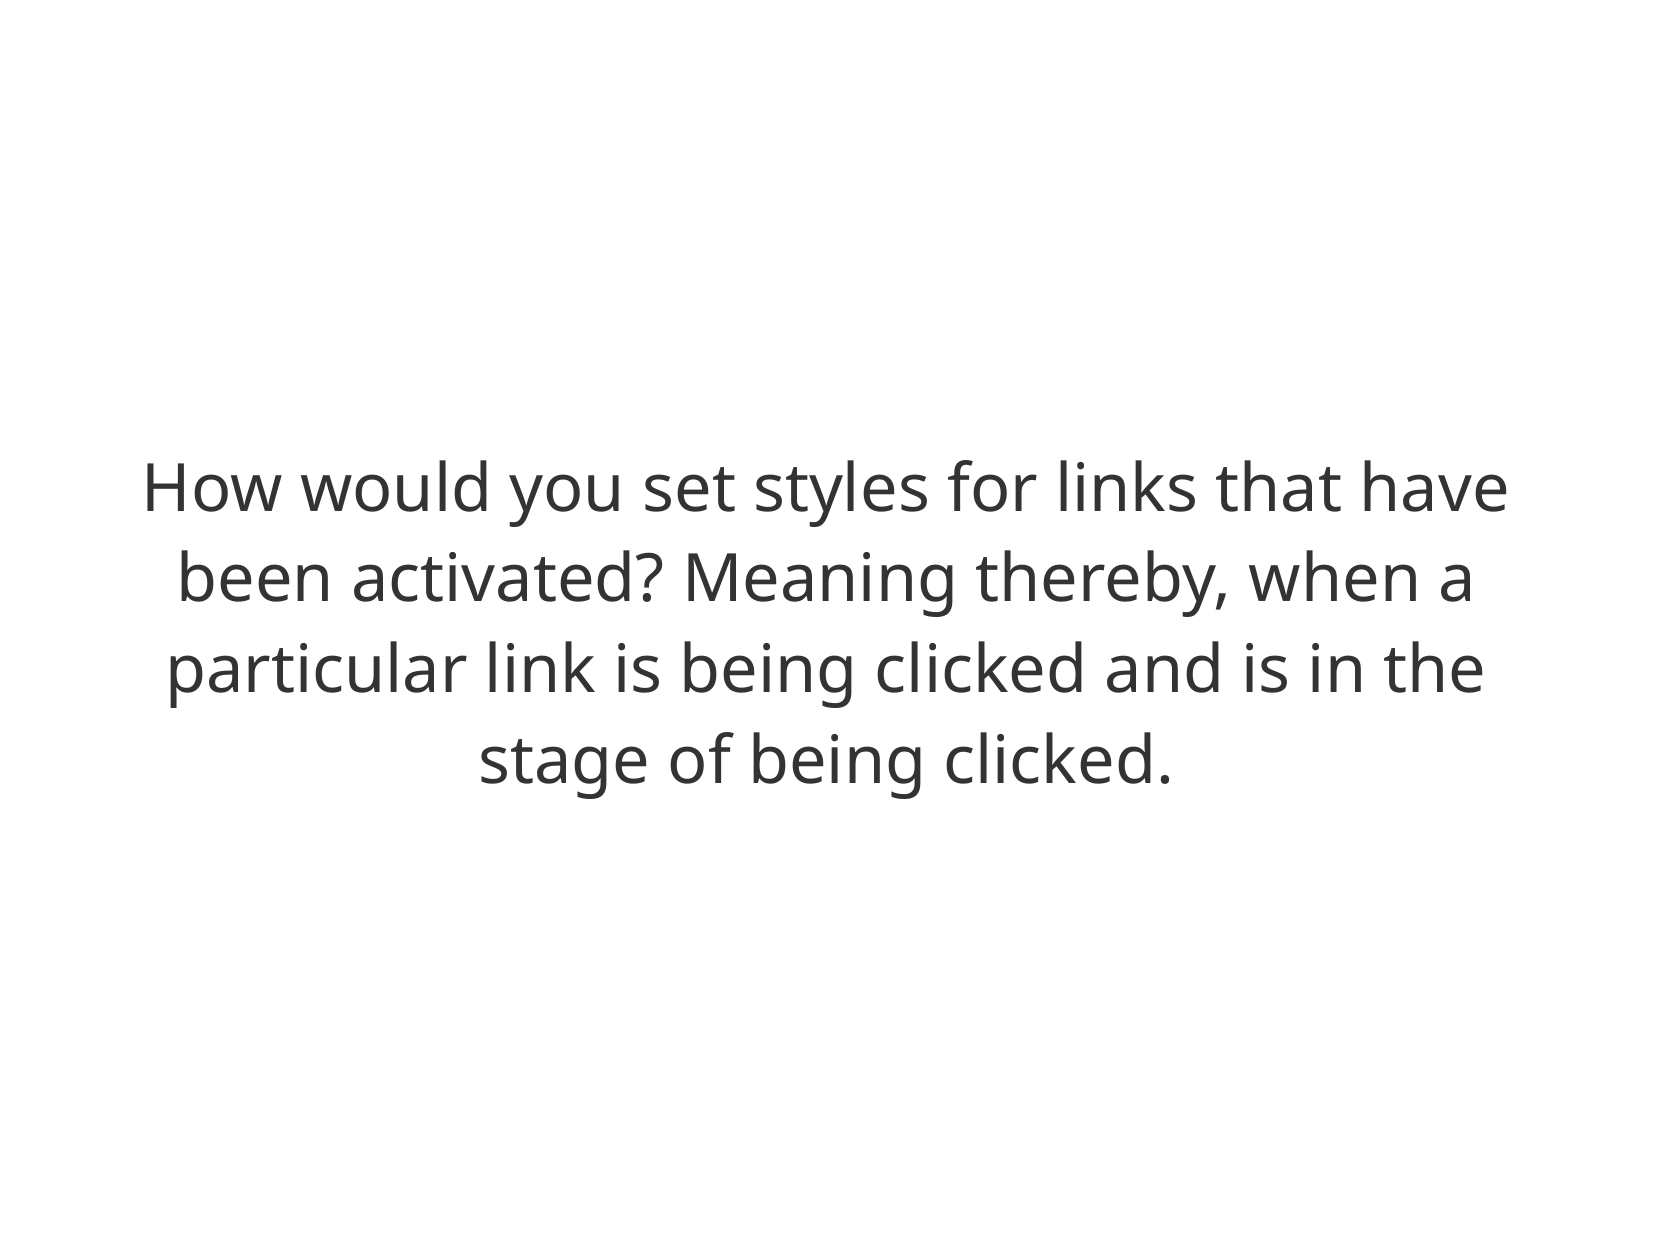

# How would you set styles for links that have been activated? Meaning thereby, when a particular link is being clicked and is in the stage of being clicked.